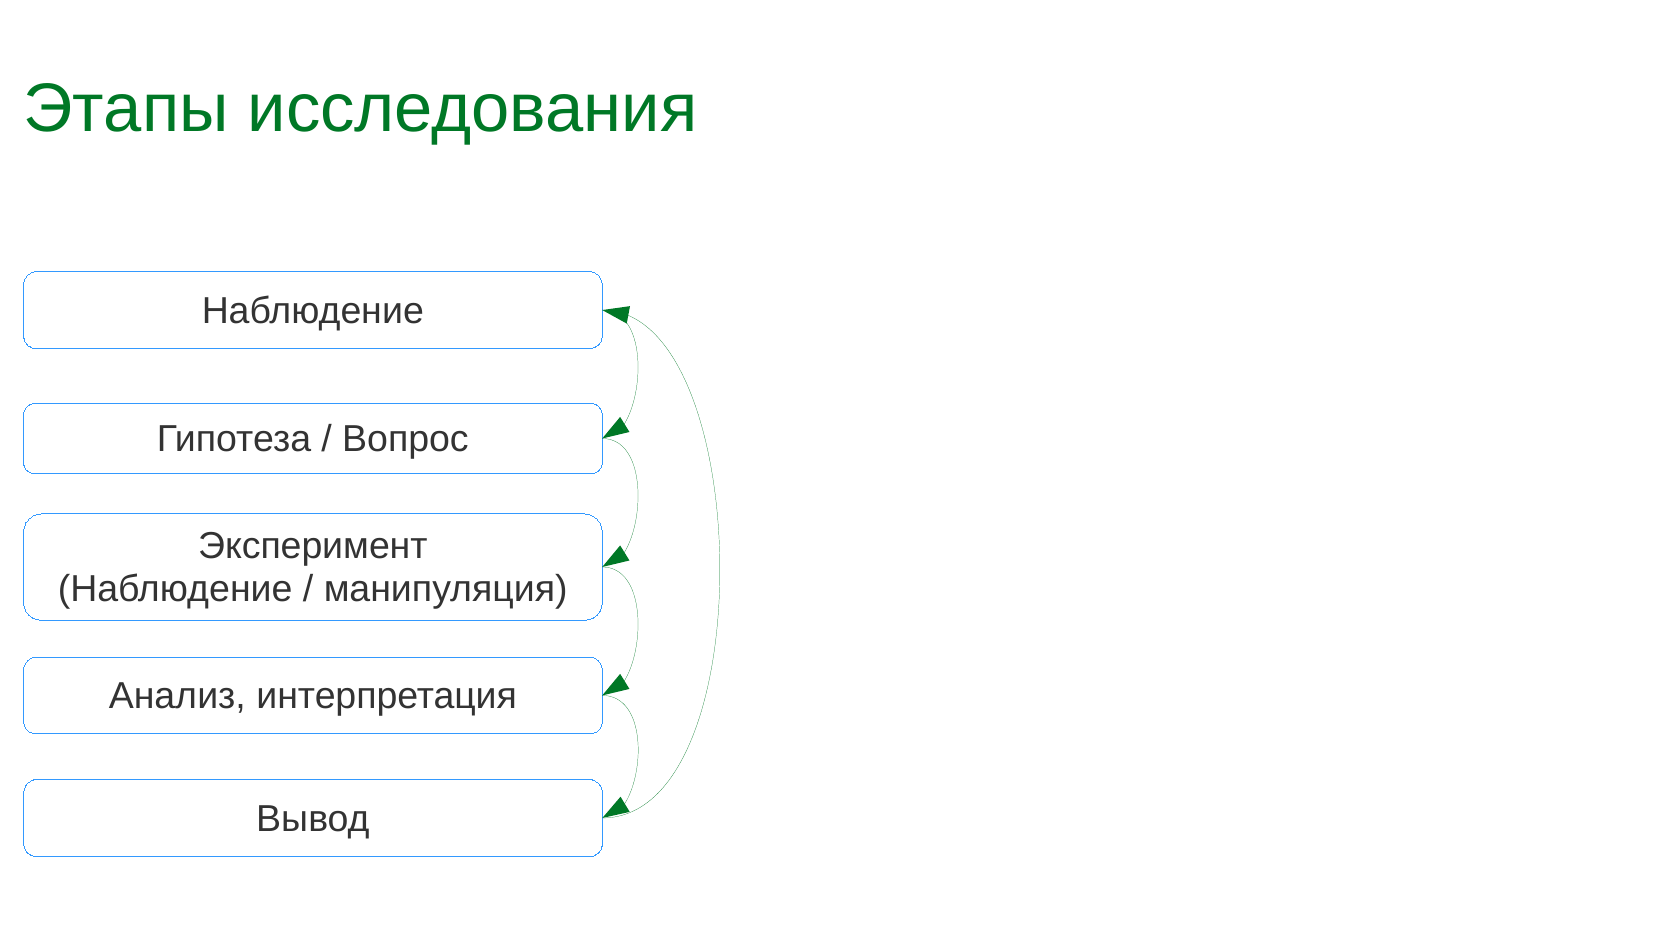

# Этапы исследования
Наблюдение
Гипотеза / Вопрос
Эксперимент
(Наблюдение / манипуляция)
Анализ, интерпретация
Вывод